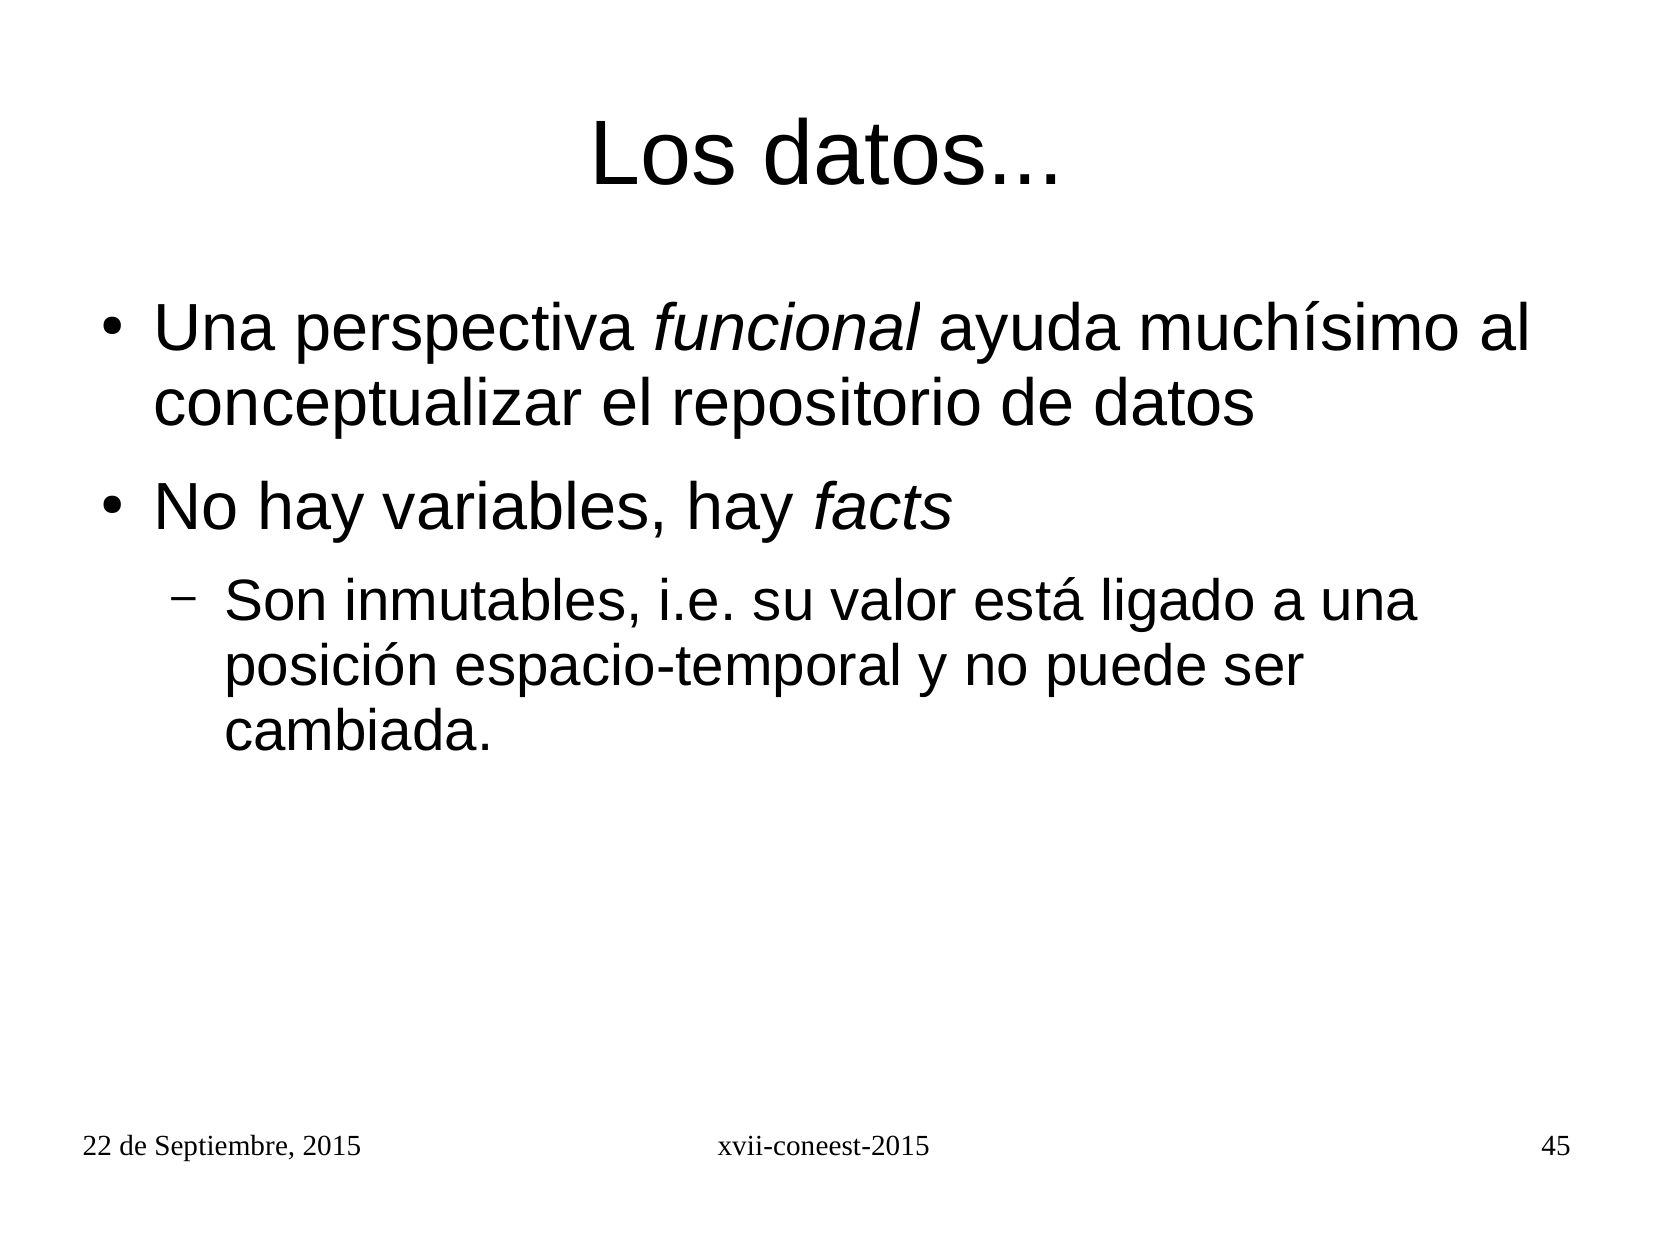

# Los datos...
Una perspectiva funcional ayuda muchísimo al conceptualizar el repositorio de datos
No hay variables, hay facts
Son inmutables, i.e. su valor está ligado a una posición espacio-temporal y no puede ser cambiada.
22 de Septiembre, 2015
xvii-coneest-2015
45